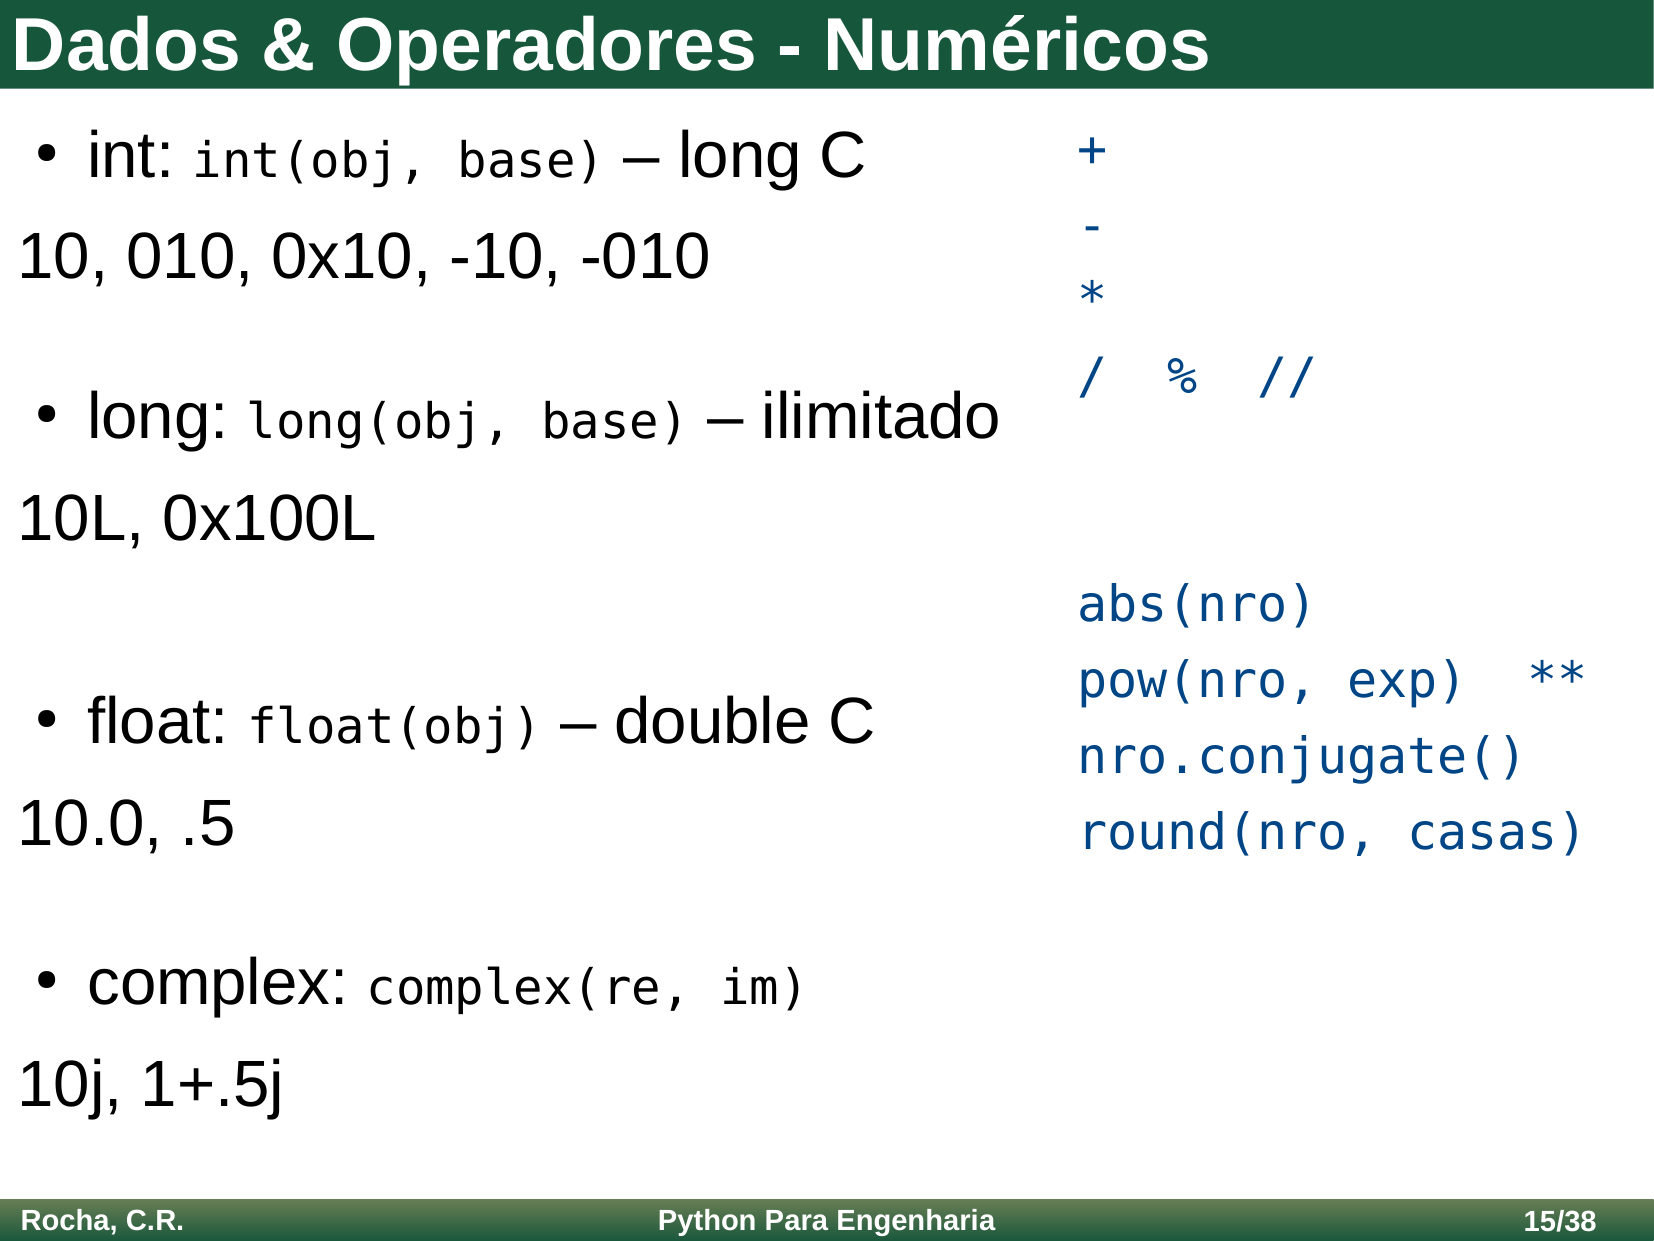

# Dados & Operadores - Numéricos
+
-
*
/ % //
abs(nro)
pow(nro, exp) **
nro.conjugate()
round(nro, casas)
int: int(obj, base) – long C
10, 010, 0x10, -10, -010
long: long(obj, base) – ilimitado
10L, 0x100L
float: float(obj) – double C
10.0, .5
complex: complex(re, im)
10j, 1+.5j